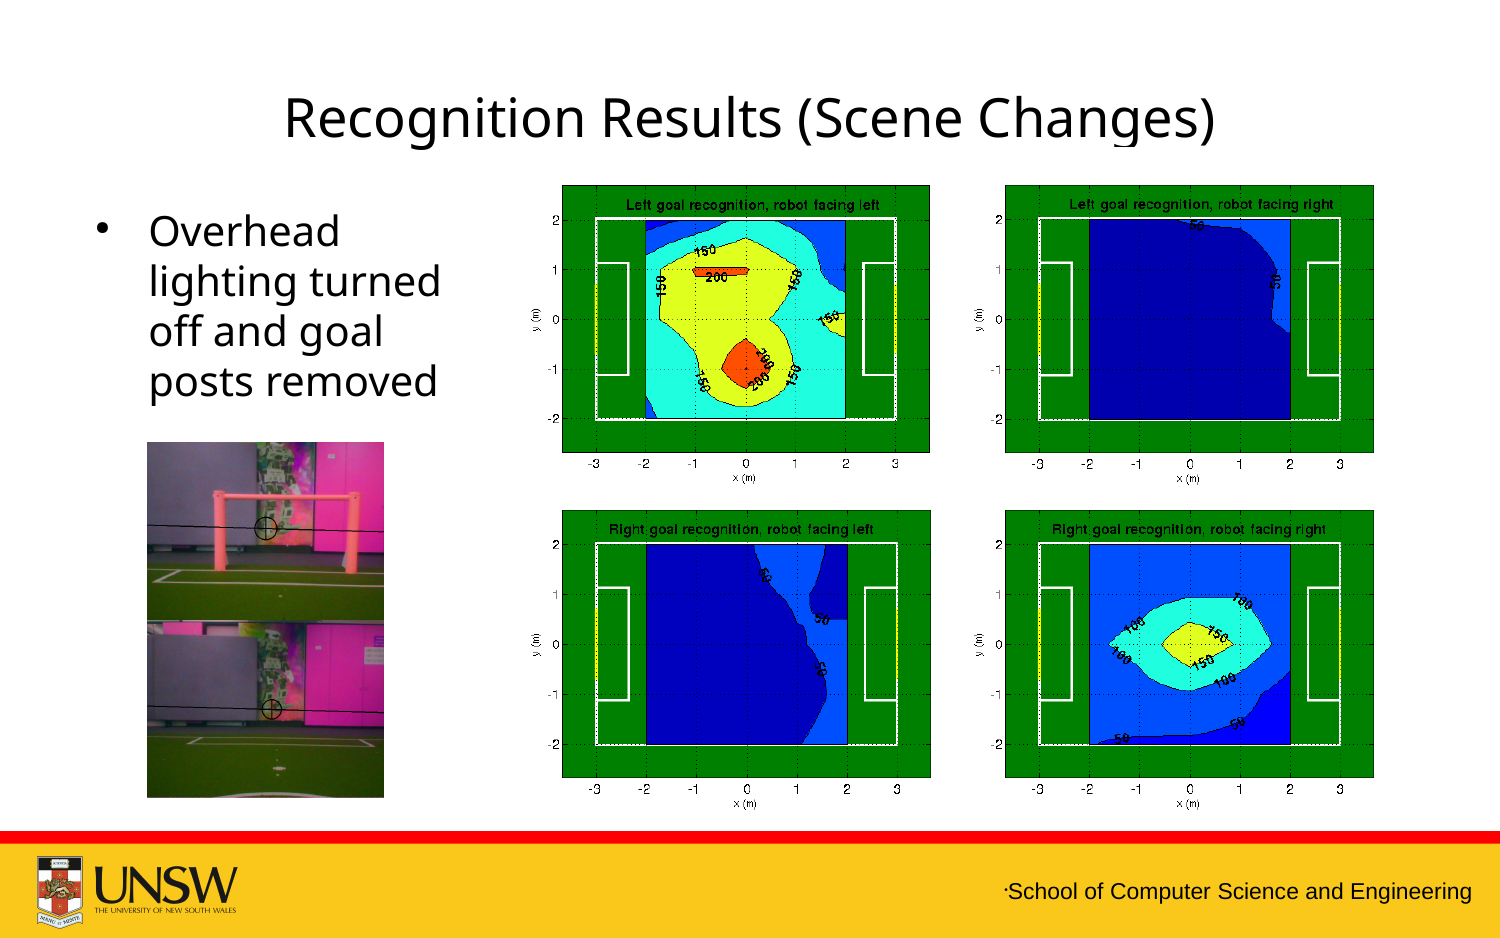

Recognition Results (Scene Changes)
# Overhead lighting turned off and goal posts removed